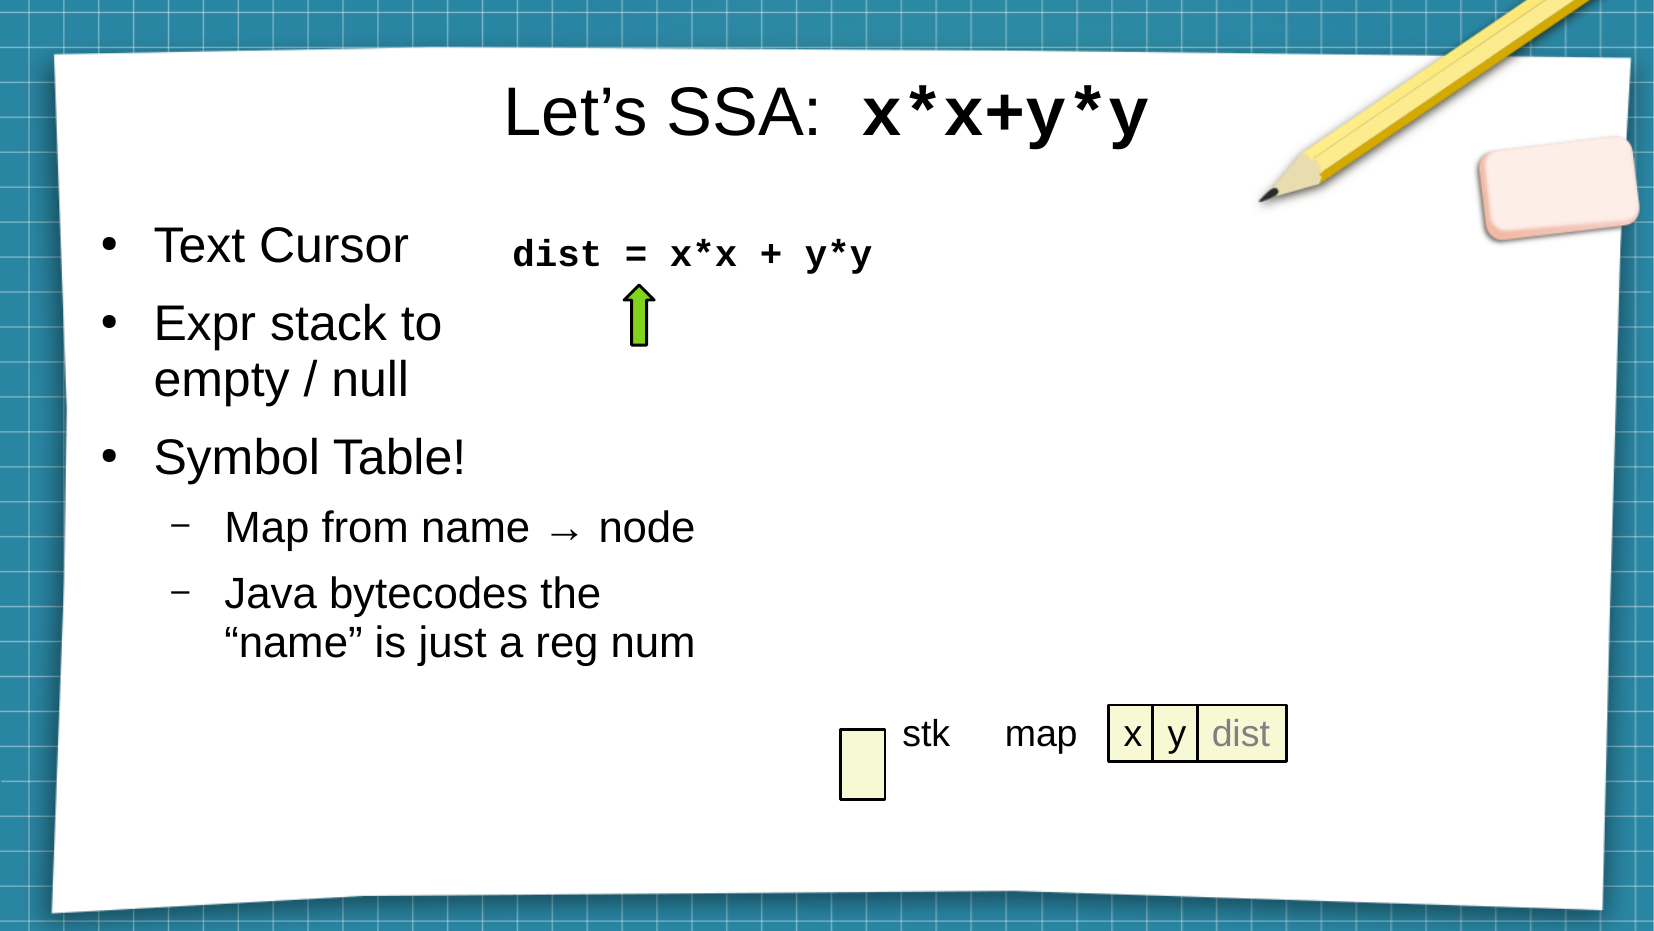

# Let’s SSA: x*x+y*y
Text Cursor
Expr stack to
empty / null
Symbol Table!
Map from name → node
Java bytecodes the “name” is just a reg num
dist = x*x + y*y
stk
map
x
y
dist